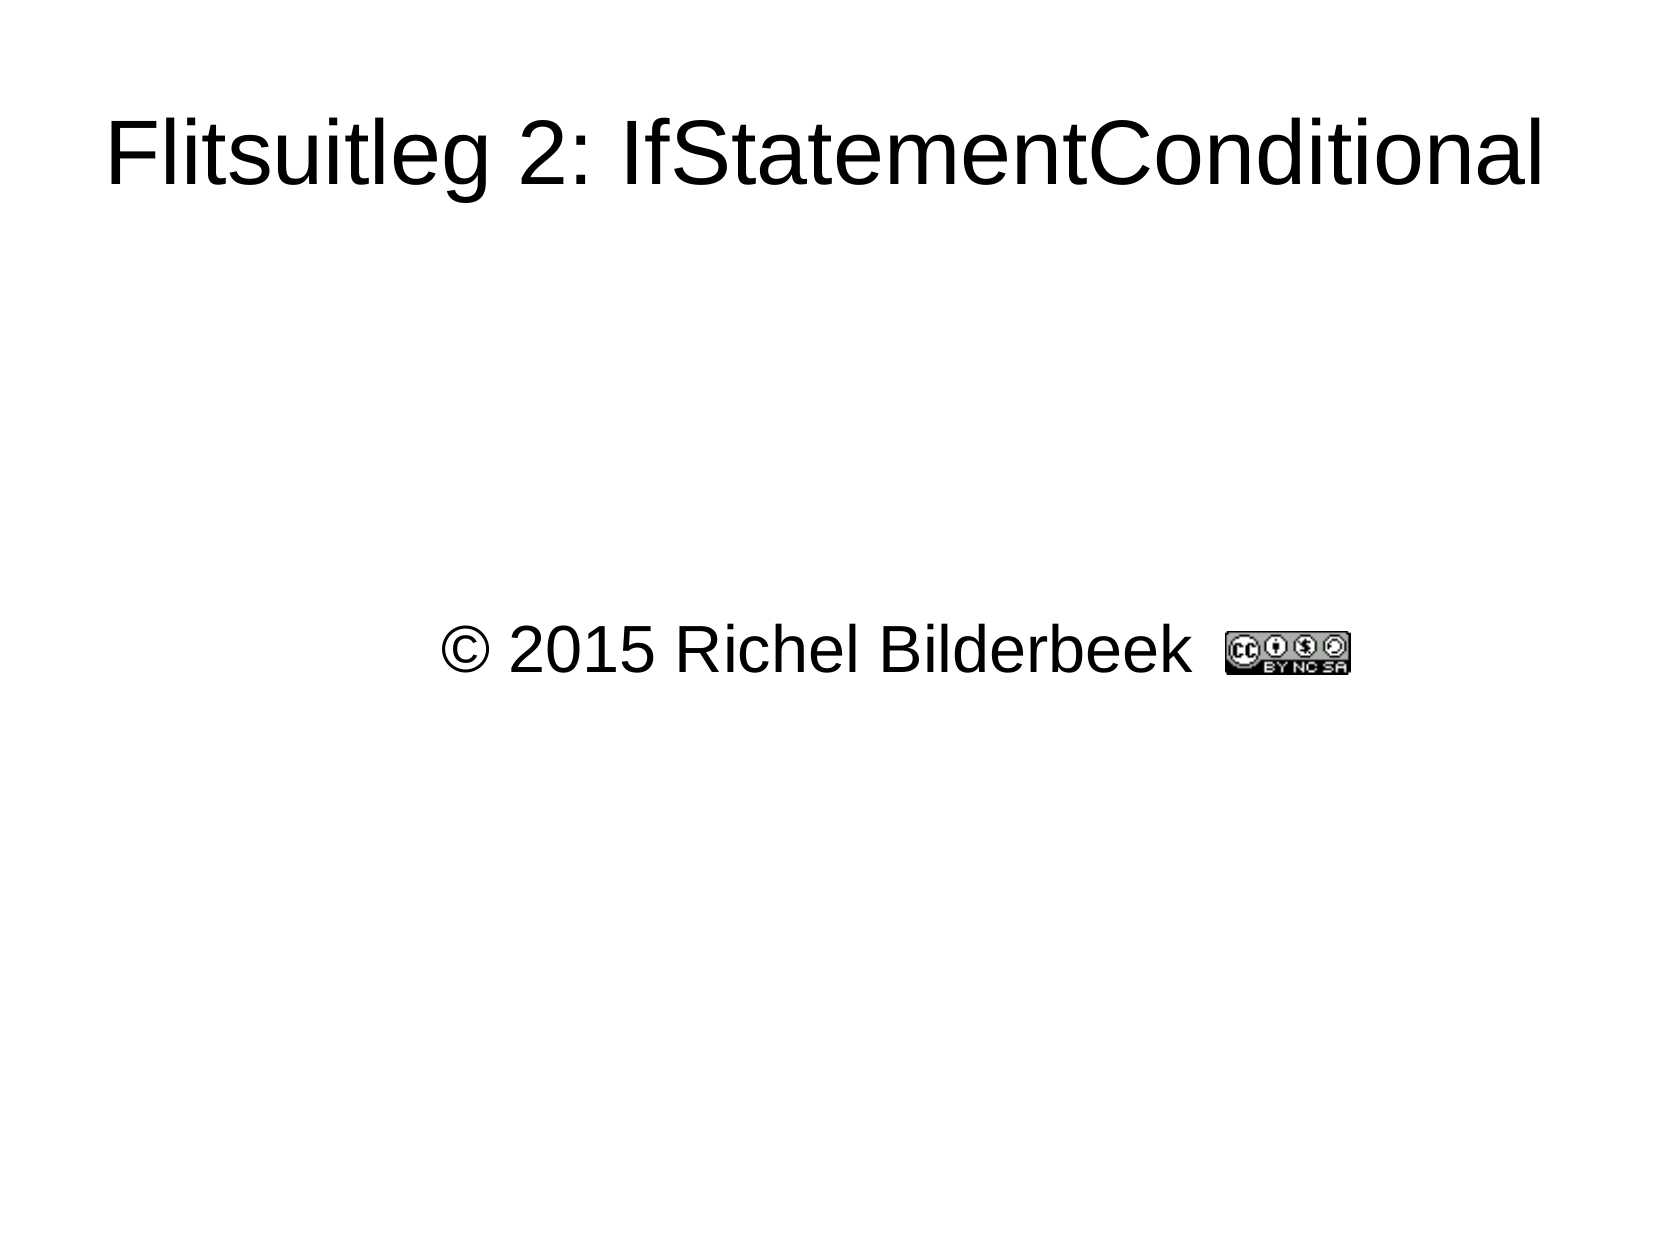

# Flitsuitleg 2: IfStatementConditional
© 2015 Richel Bilderbeek